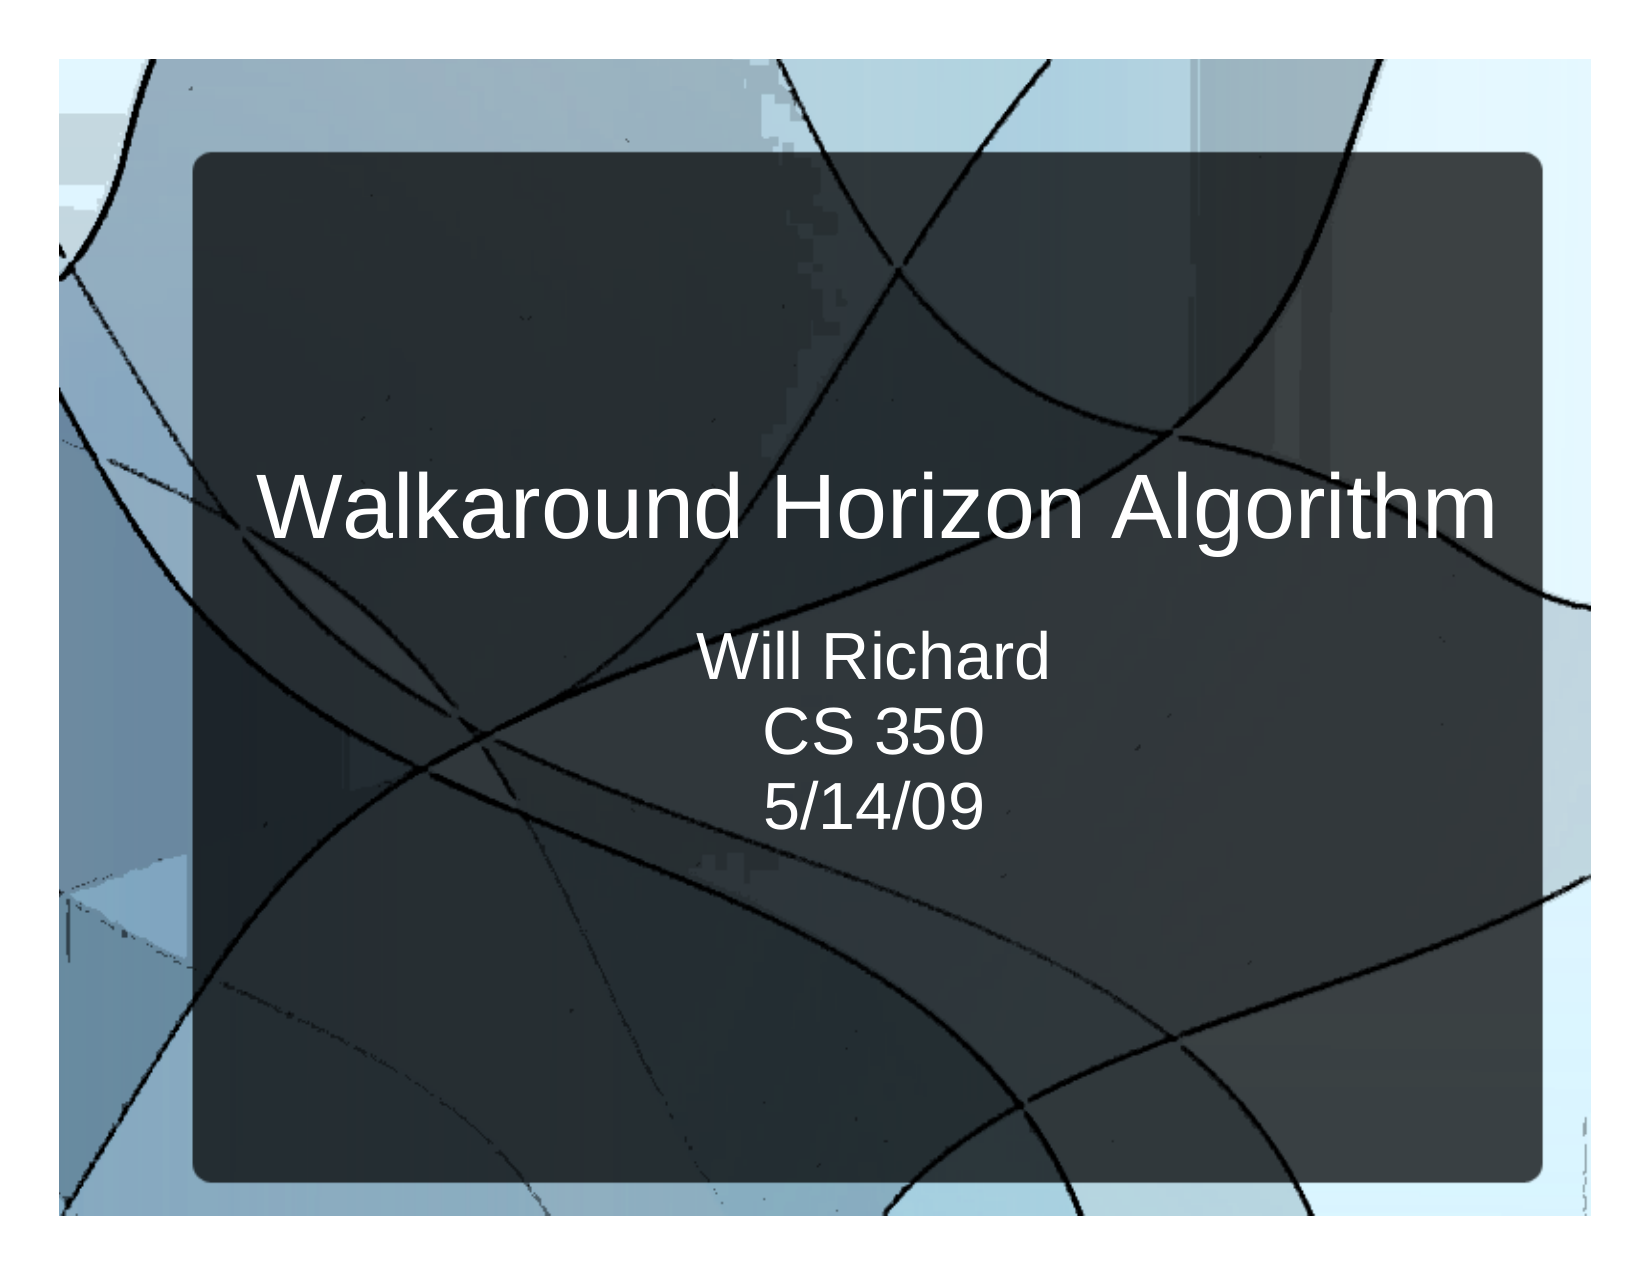

# Walkaround Horizon Algorithm
Will Richard
CS 350
5/14/09